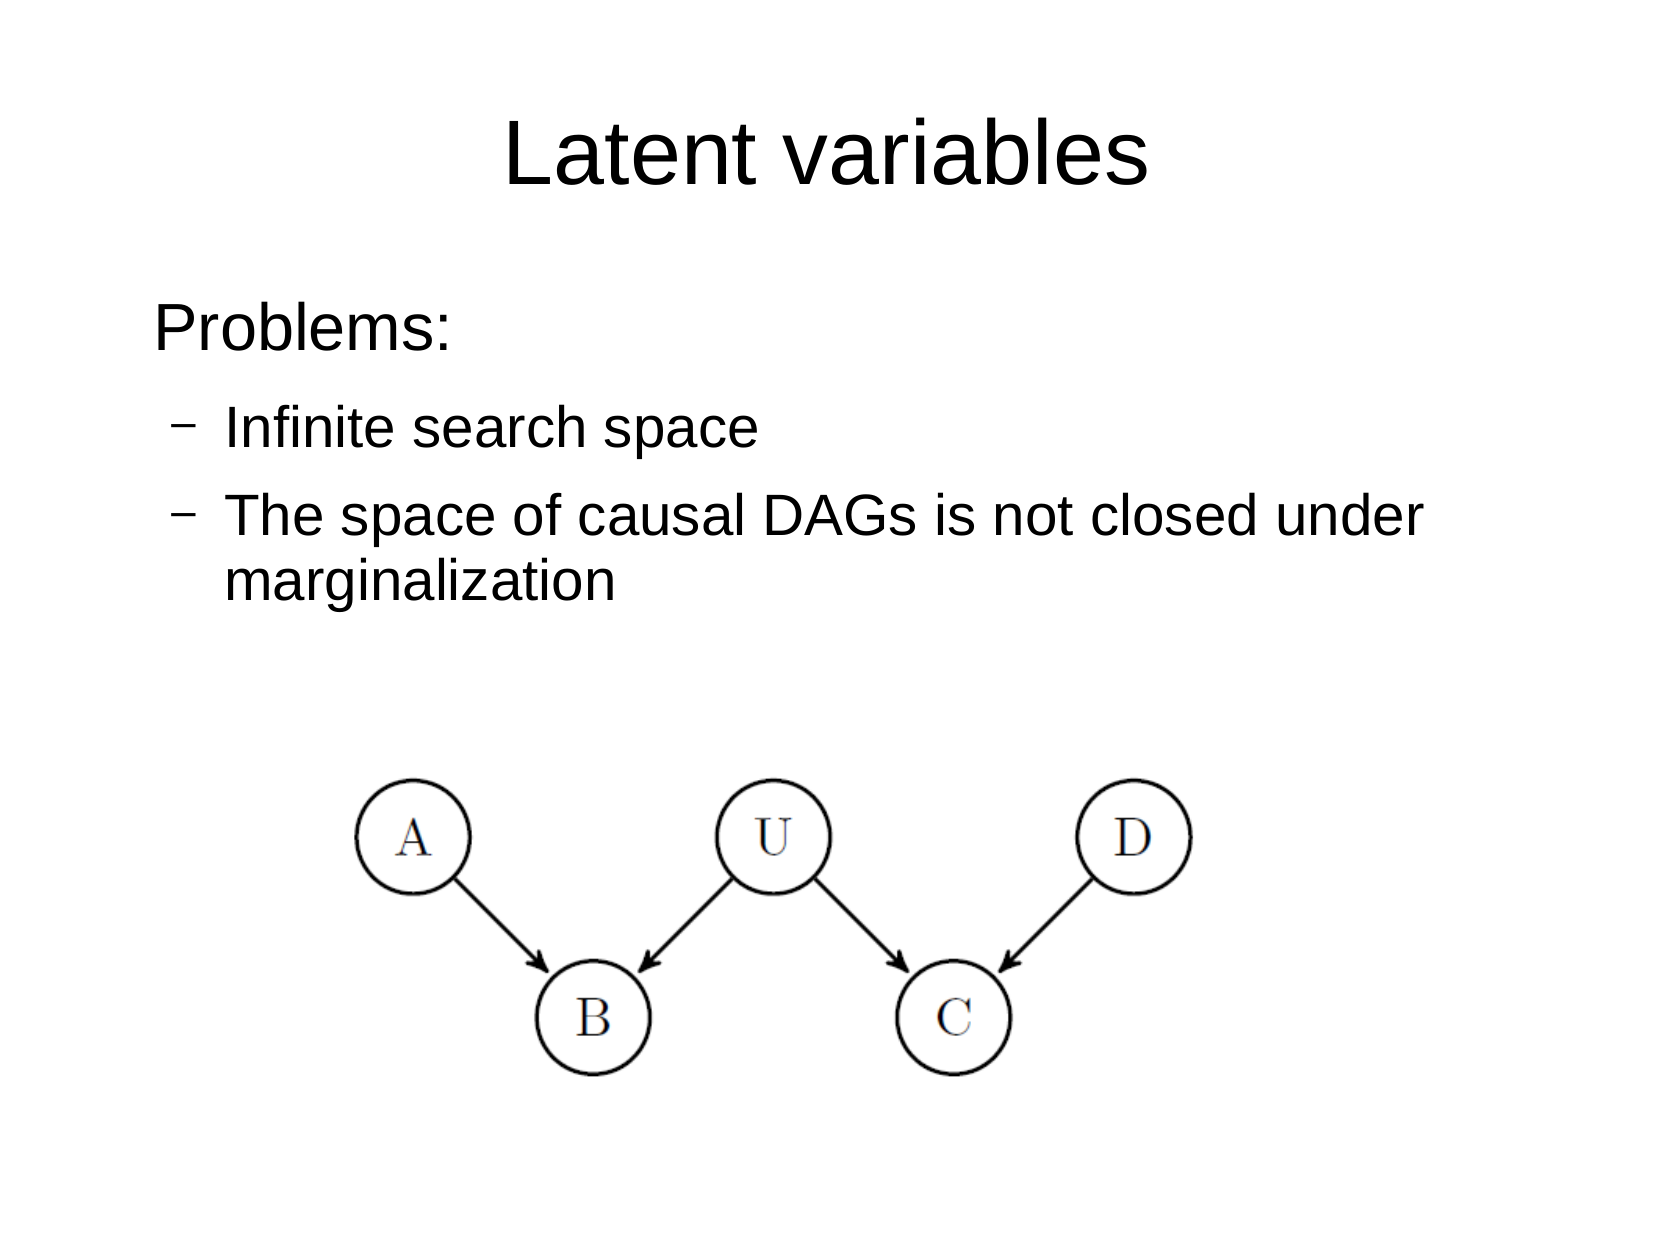

# Latent variables
Problems:
Infinite search space
The space of causal DAGs is not closed under marginalization